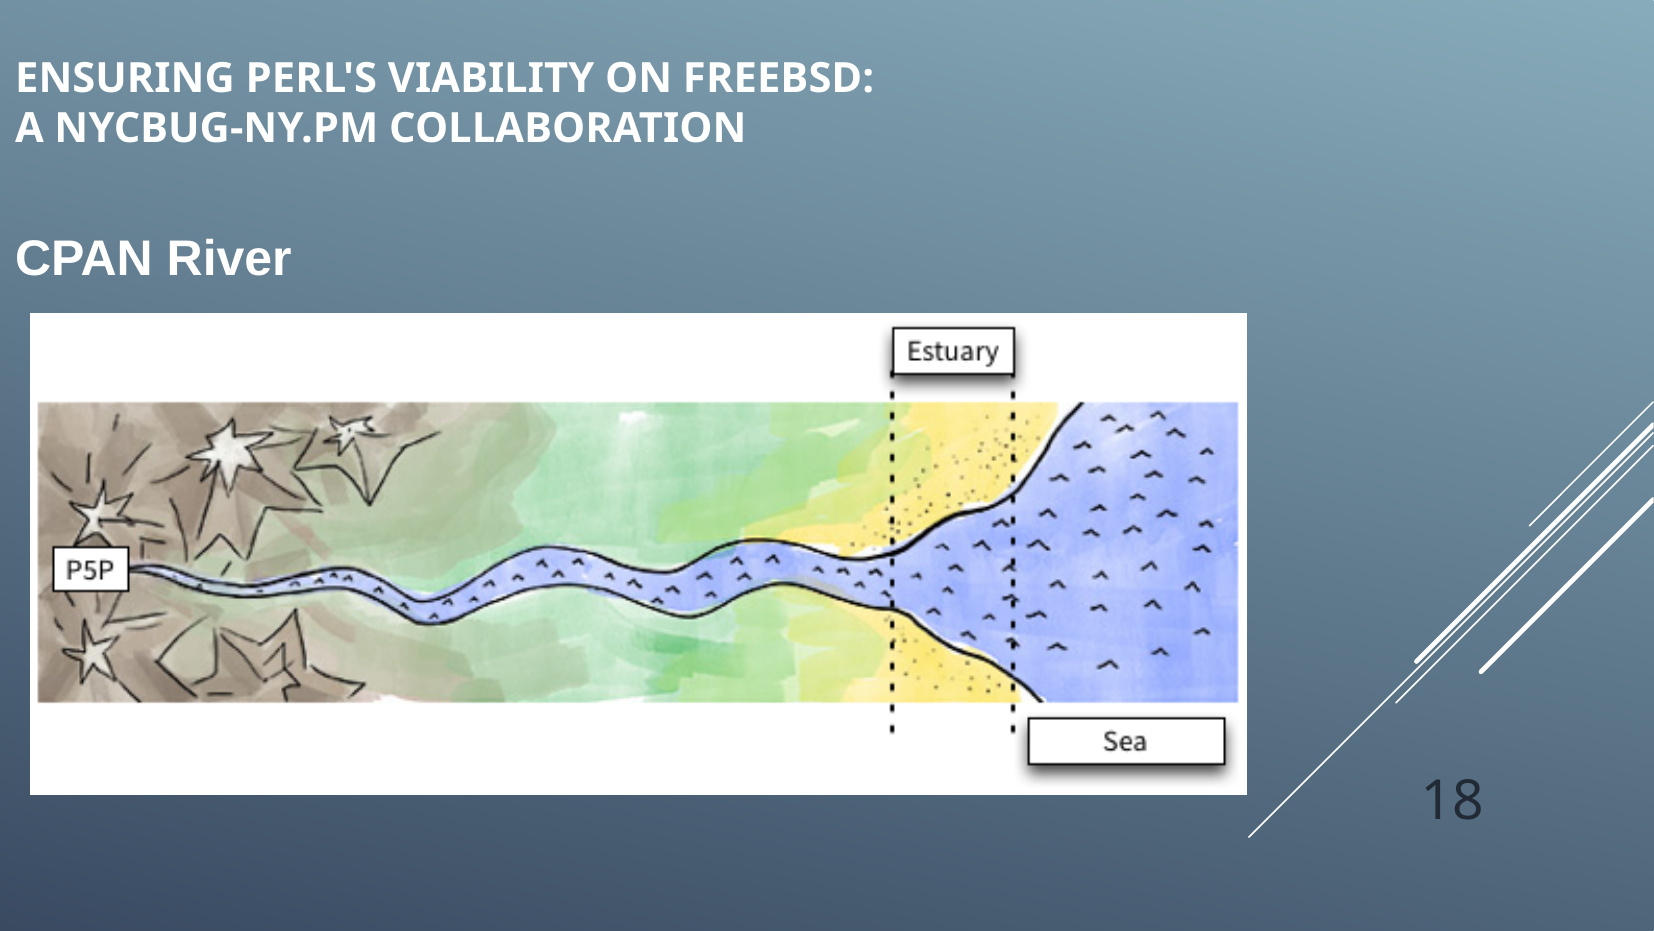

# Ensuring Perl's Viability on FreeBSD: A NYCBUG-NY.PM Collaboration
CPAN River
18